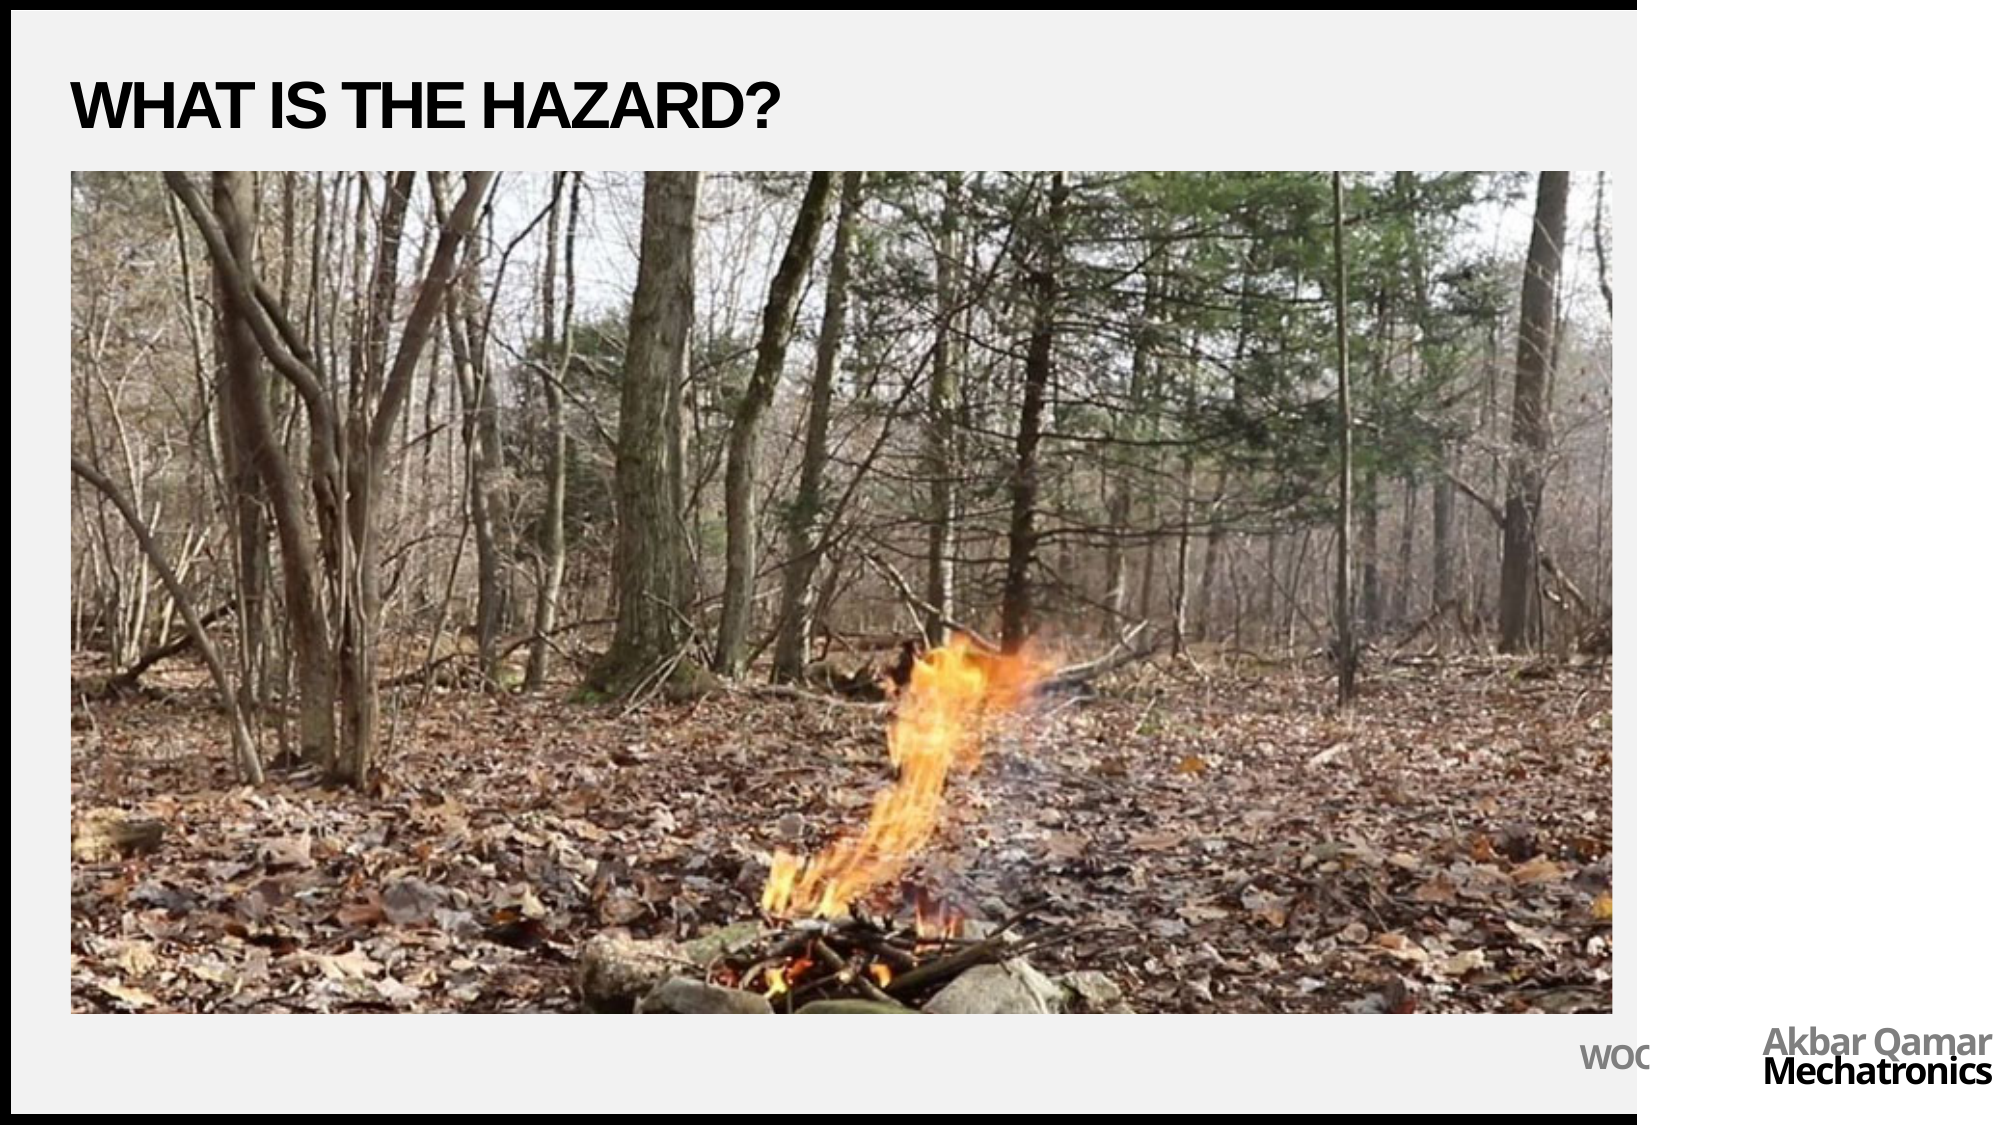

# What is the hazard?
Akbar Qamar
Mechatronics